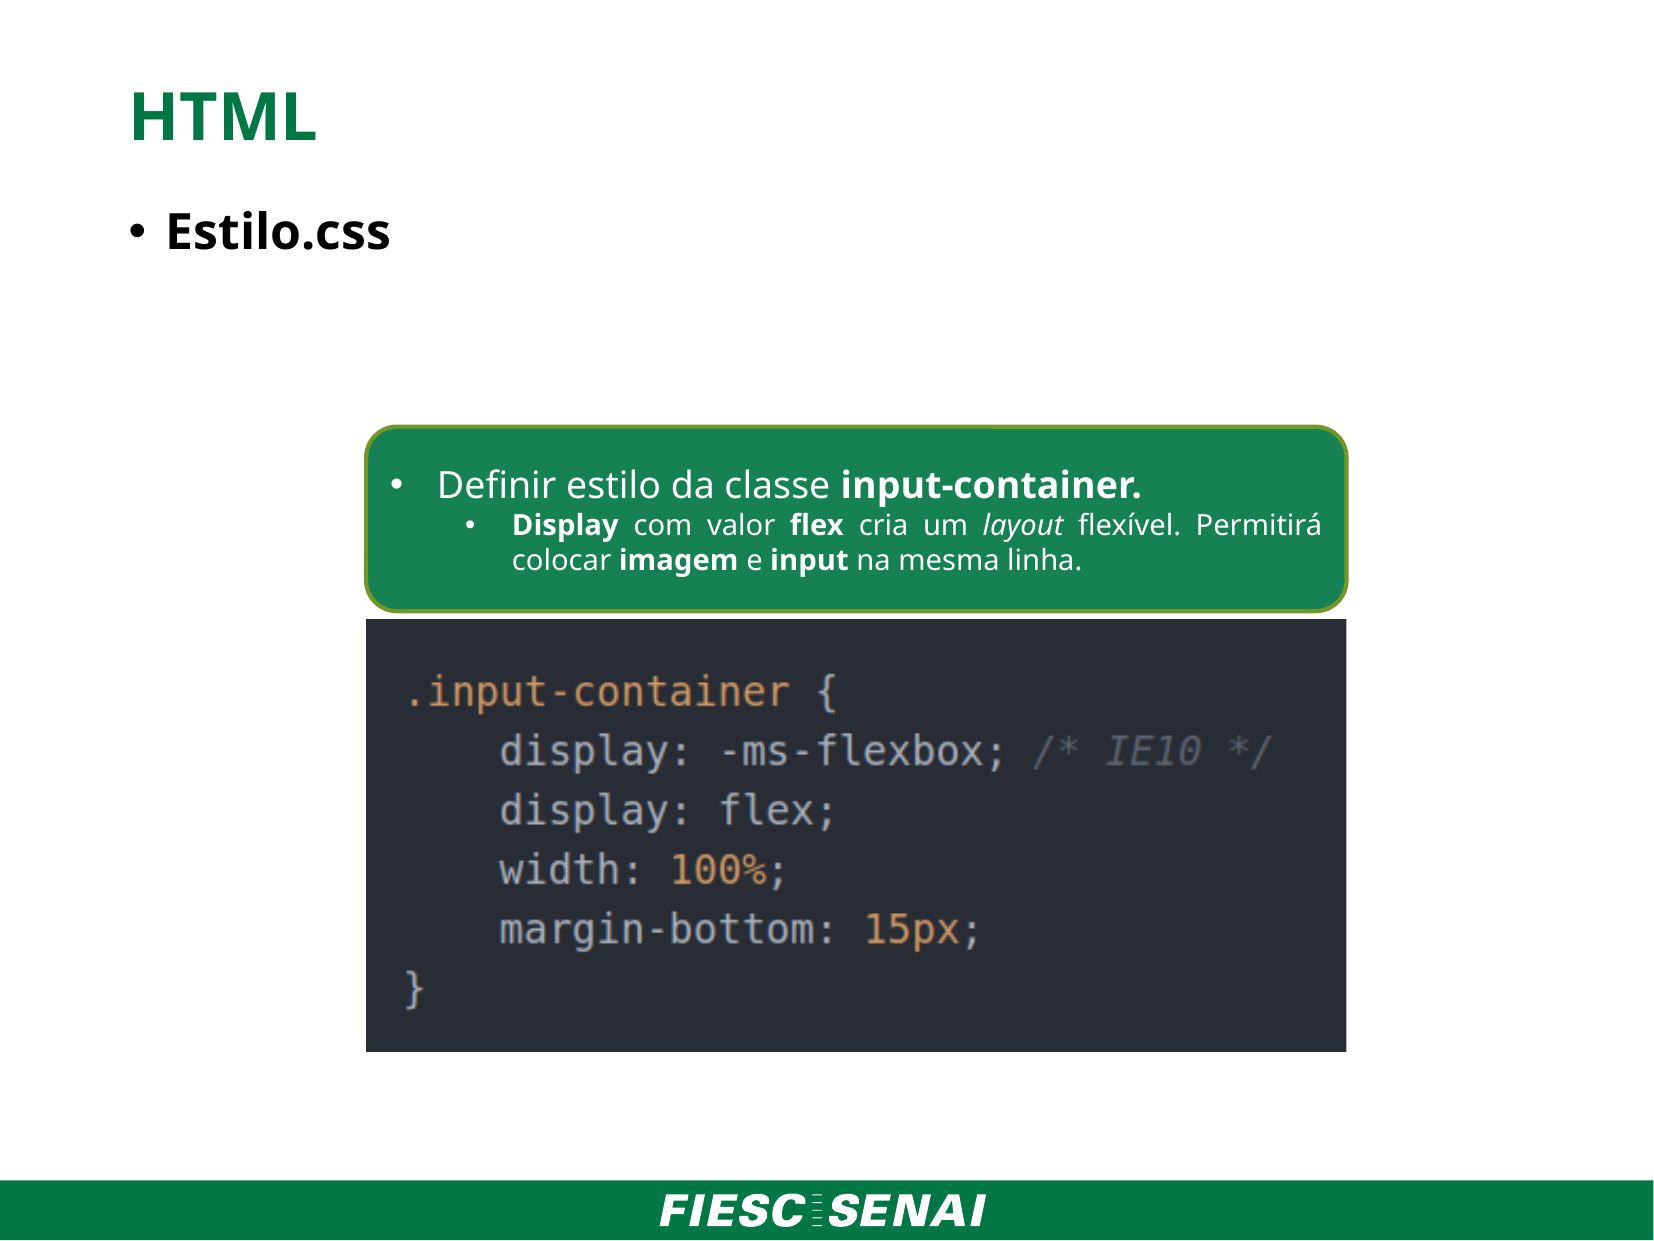

HTML
Estilo.css
Definir estilo da classe input-container.
Display com valor flex cria um layout flexível. Permitirá colocar imagem e input na mesma linha.